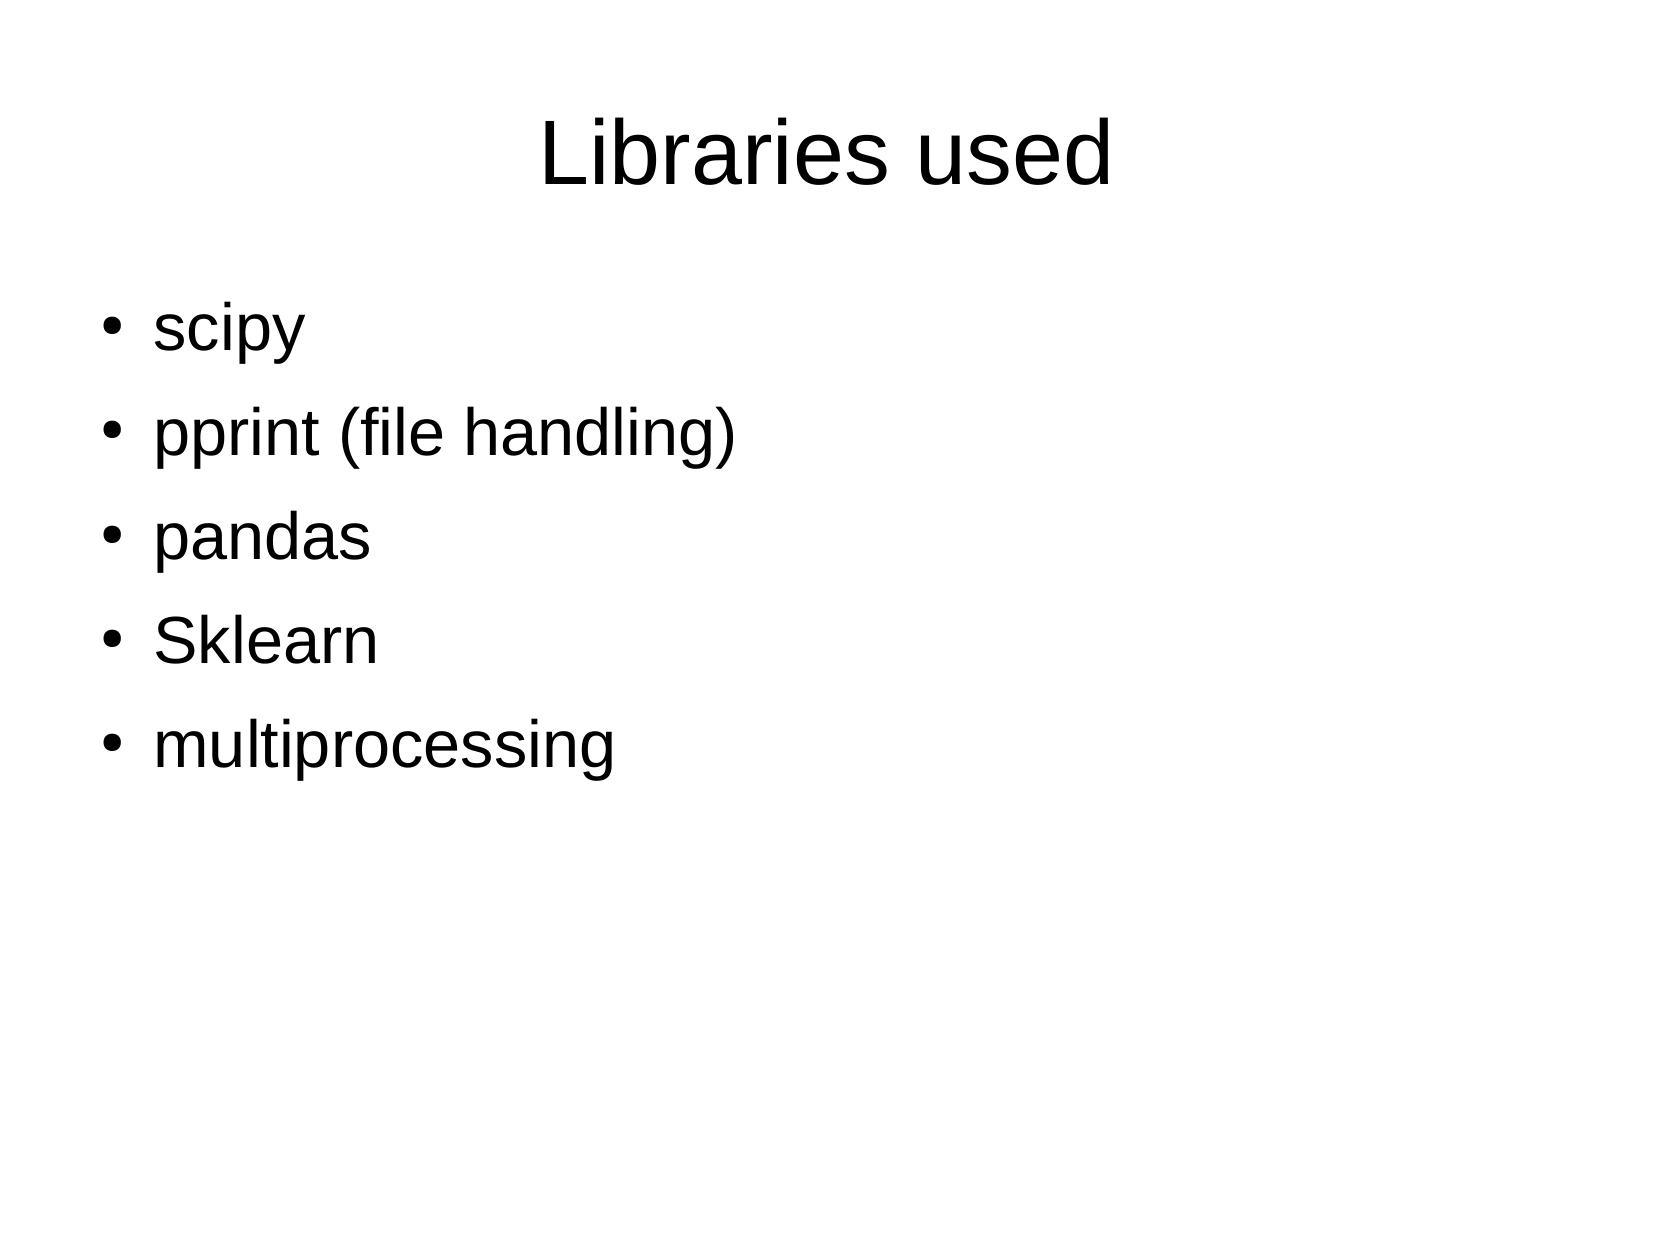

# Libraries used
scipy
pprint (file handling)
pandas
Sklearn
multiprocessing